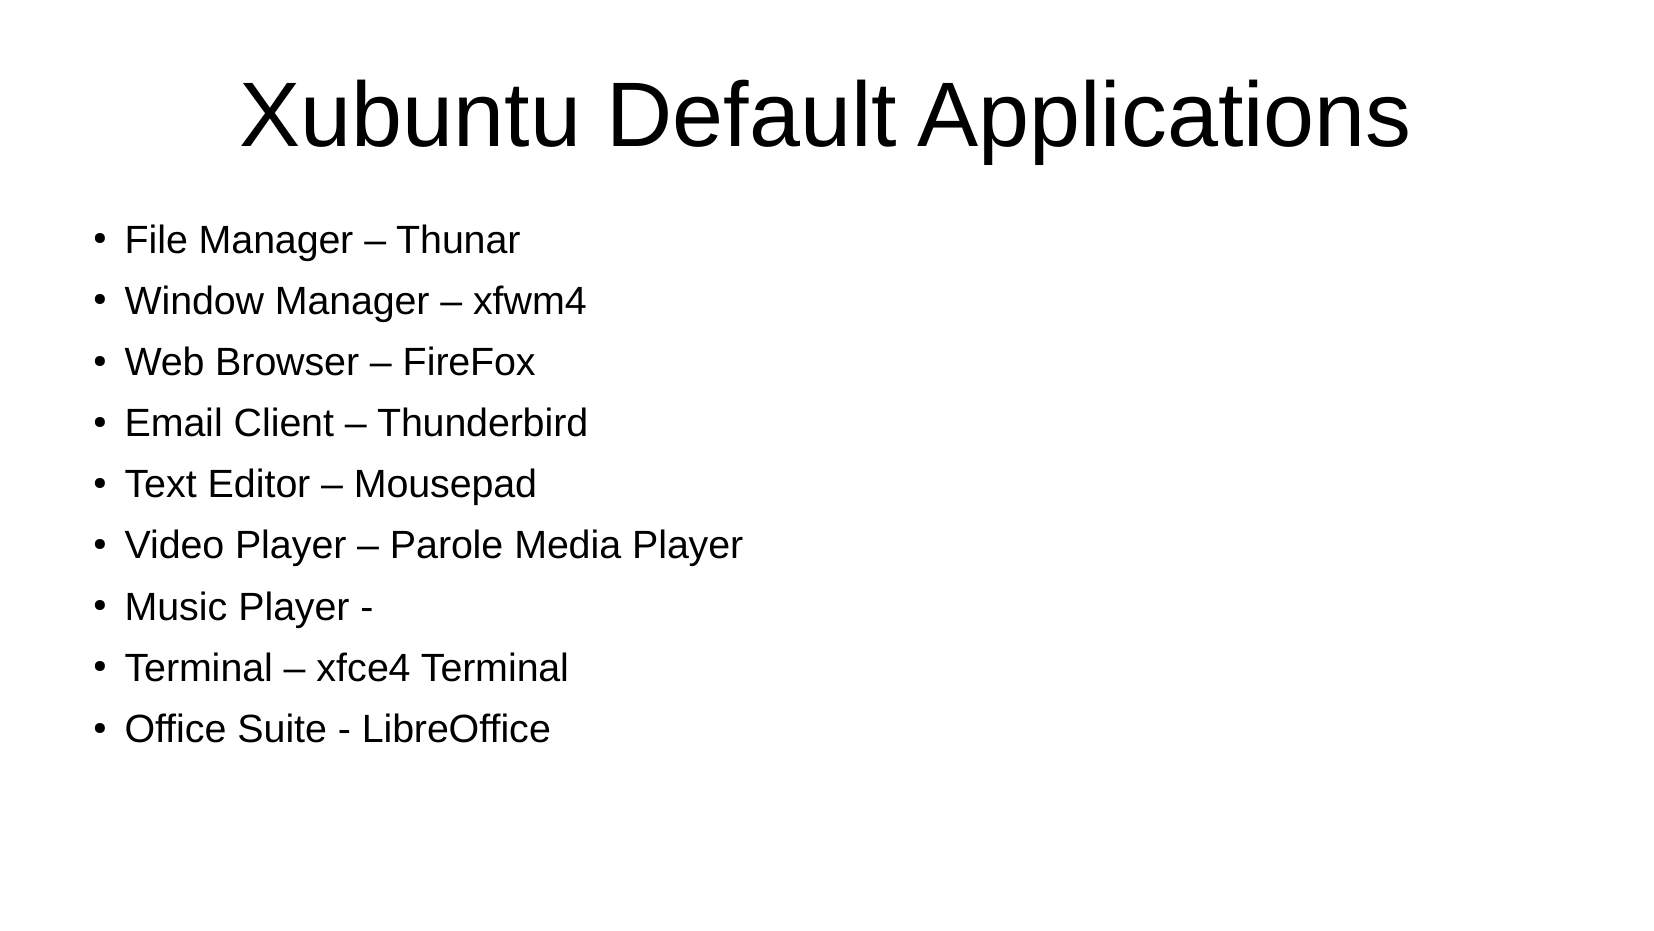

# Xubuntu Default Applications
File Manager – Thunar
Window Manager – xfwm4
Web Browser – FireFox
Email Client – Thunderbird
Text Editor – Mousepad
Video Player – Parole Media Player
Music Player -
Terminal – xfce4 Terminal
Office Suite - LibreOffice